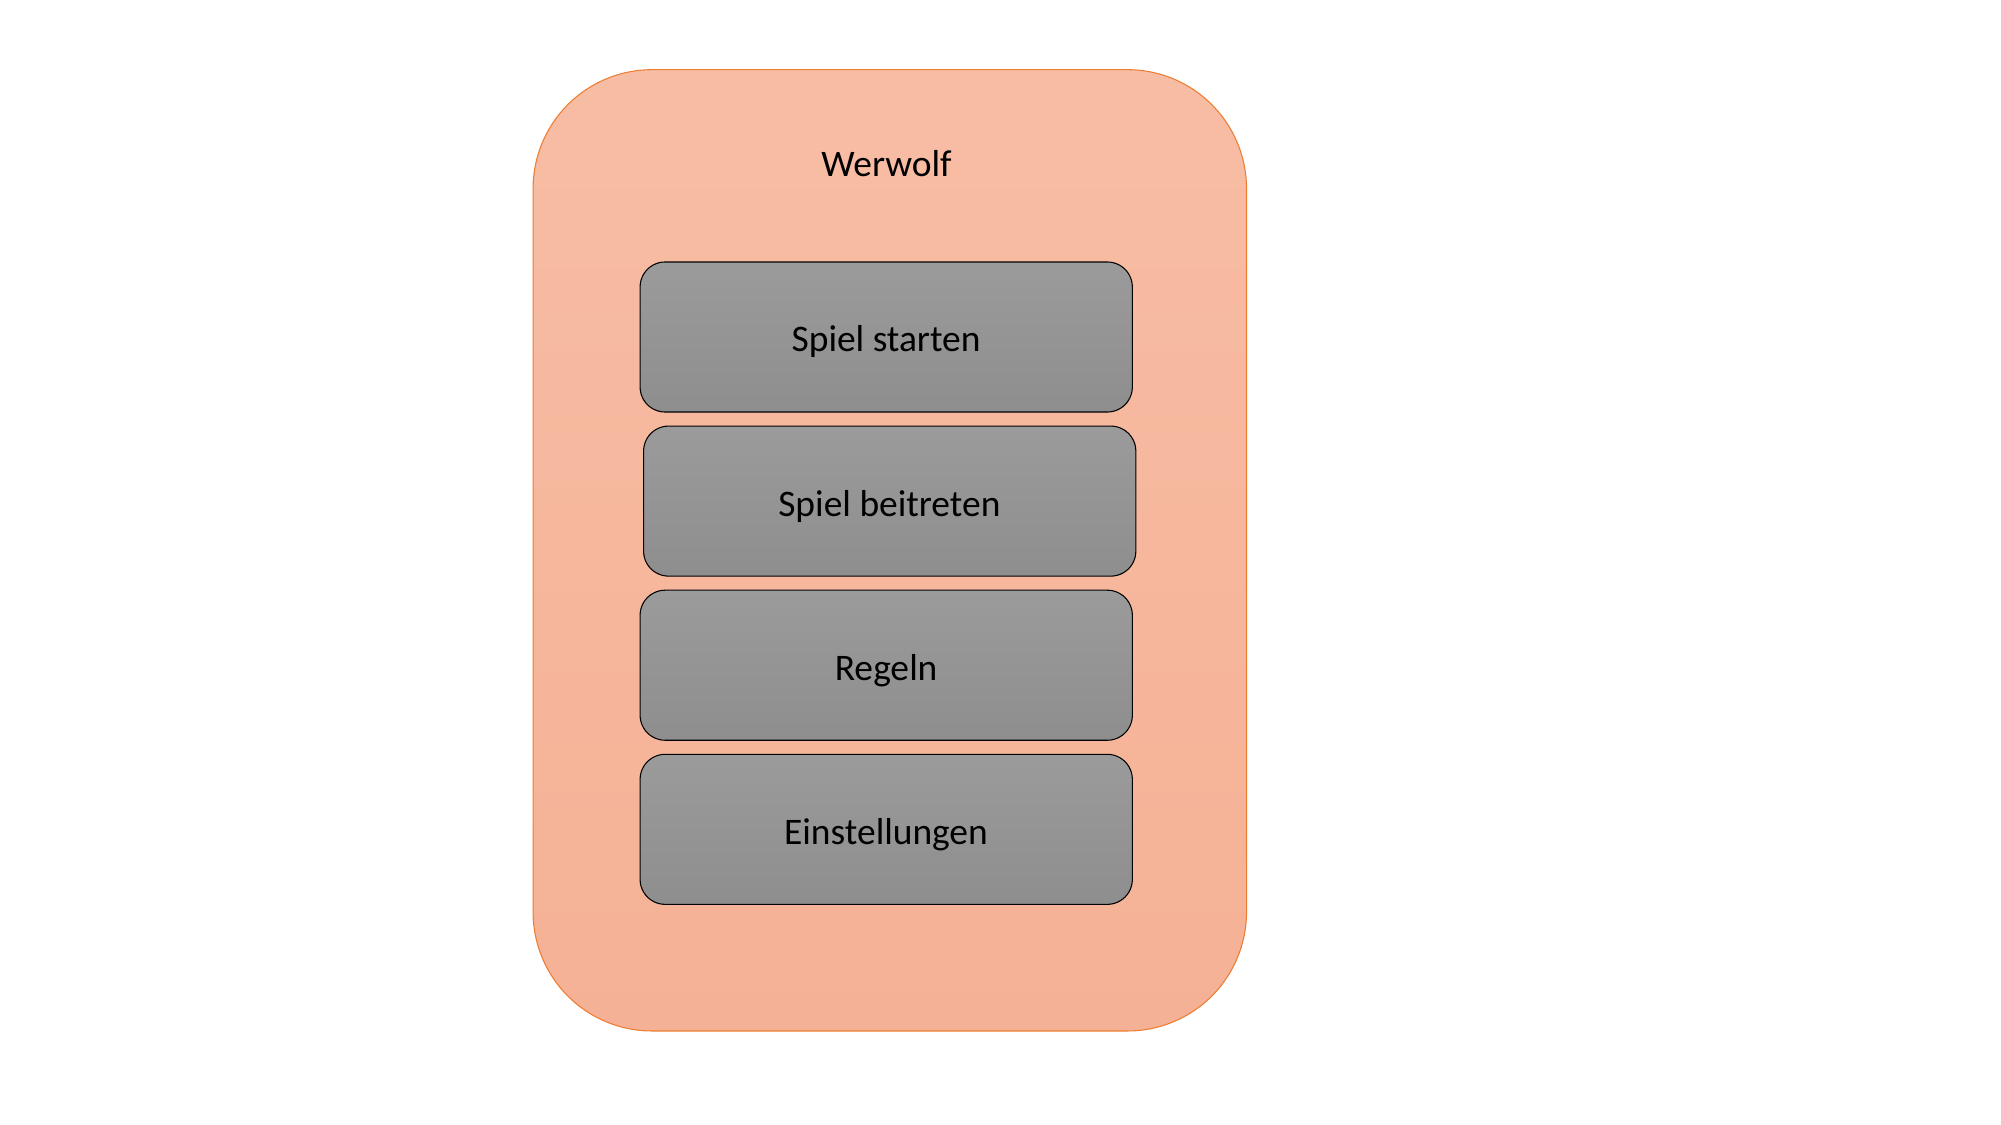

Werwolf
Spiel starten
Spiel beitreten
Regeln
Einstellungen